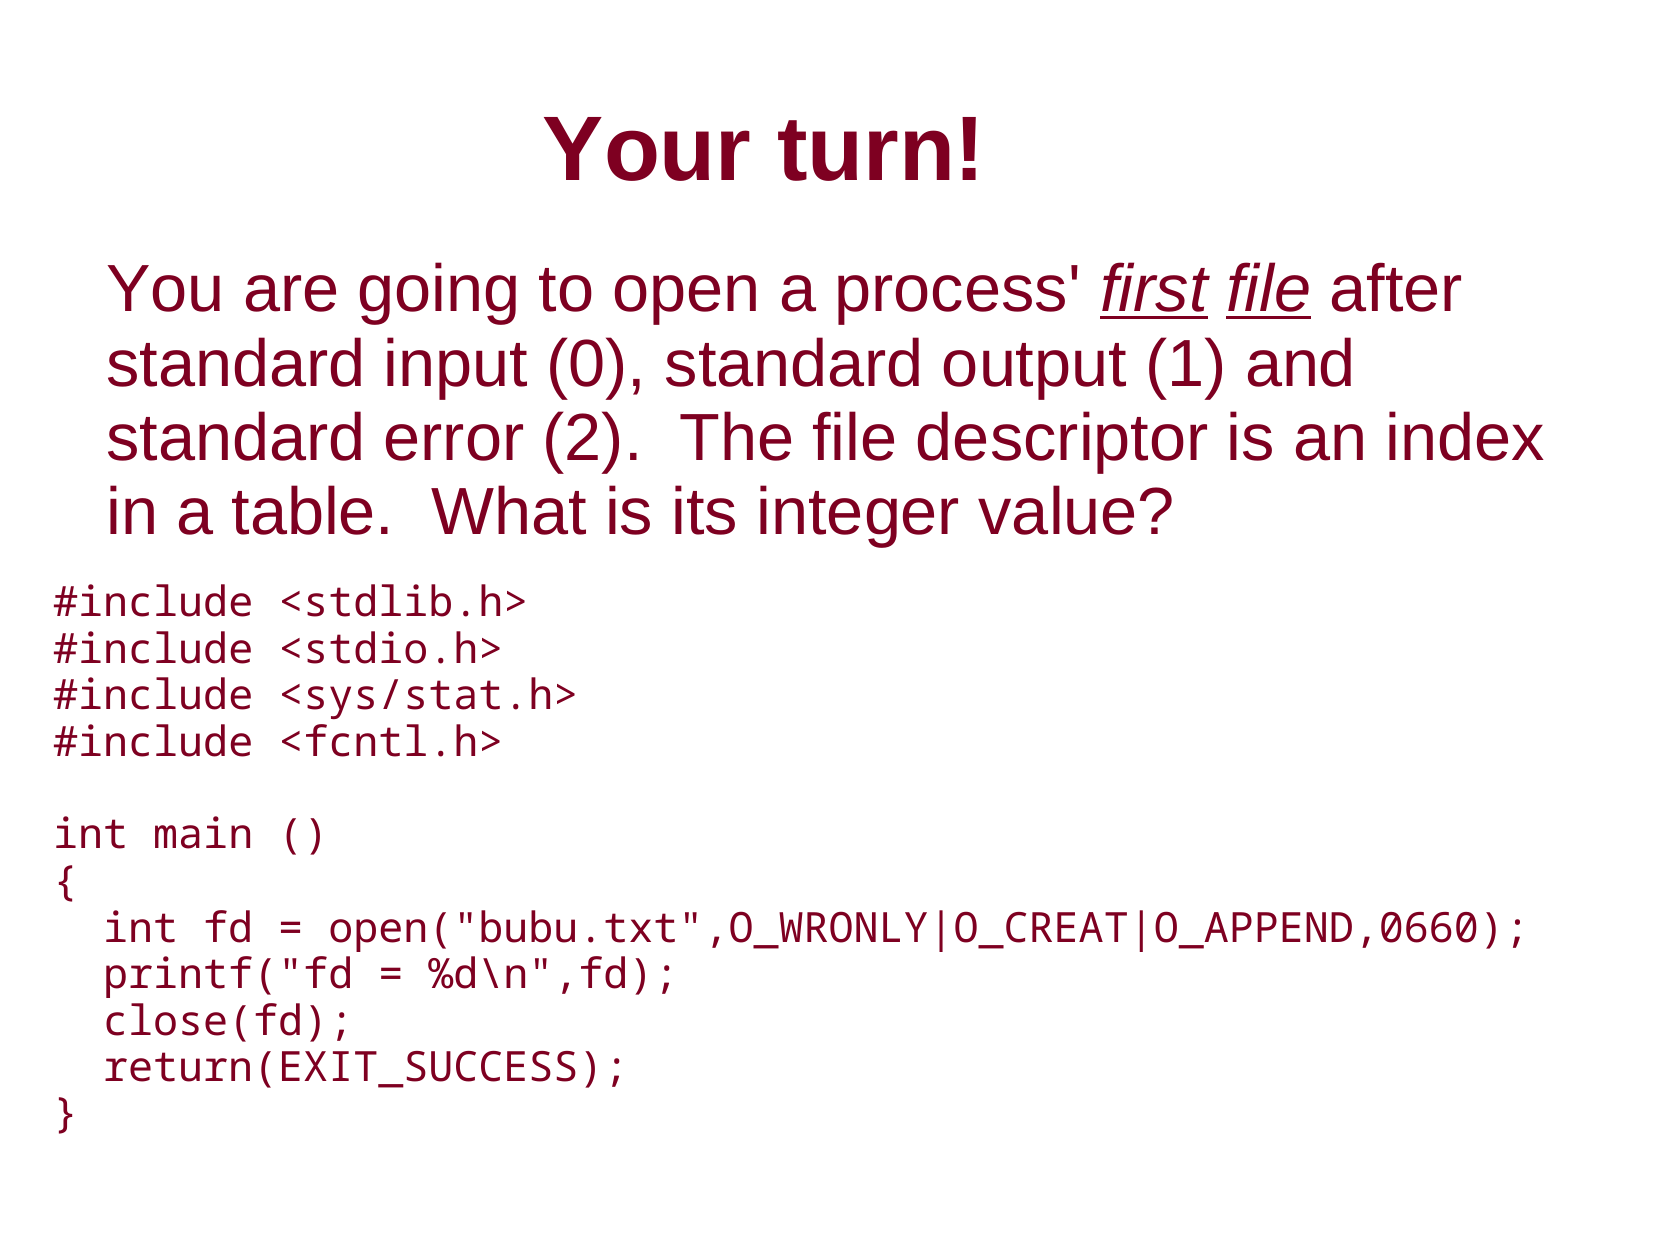

# Your turn!
You are going to open a process' first file after standard input (0), standard output (1) and standard error (2). The file descriptor is an index in a table. What is its integer value?
#include <stdlib.h>
#include <stdio.h>
#include <sys/stat.h>
#include <fcntl.h>
int main ()
{
 int fd = open("bubu.txt",O_WRONLY|O_CREAT|O_APPEND,0660);
 printf("fd = %d\n",fd);
 close(fd);
 return(EXIT_SUCCESS);
}